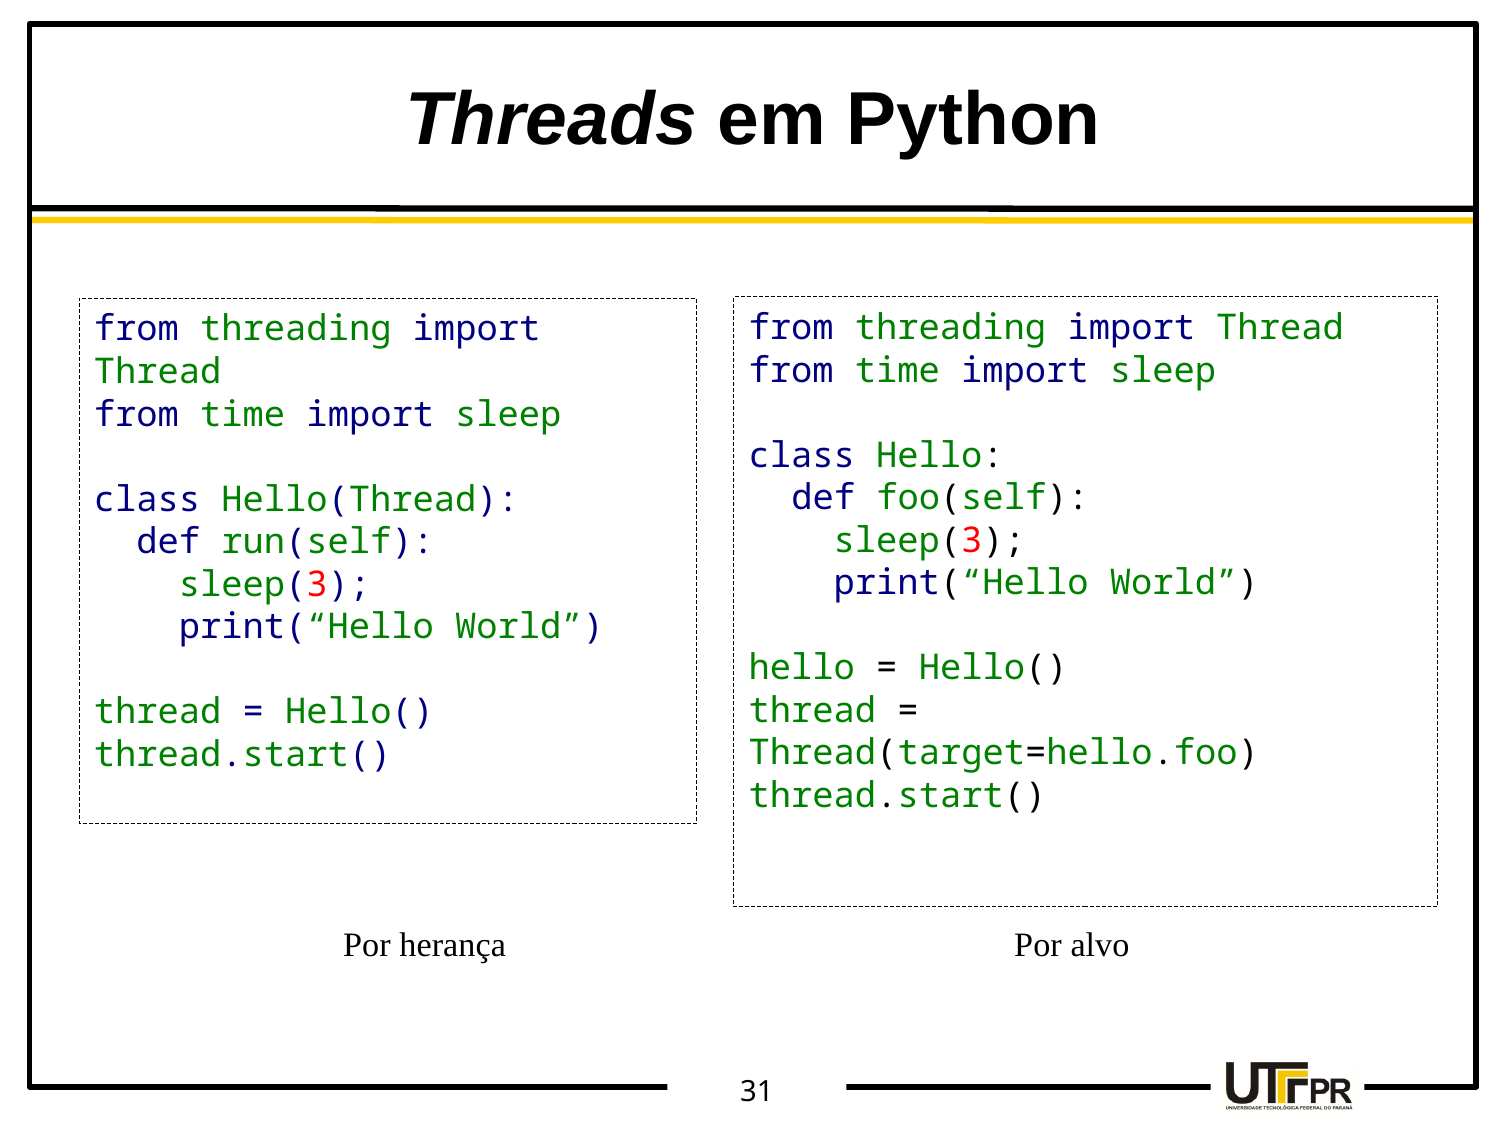

# Threads em Python
from threading import Thread
from time import sleep
class Hello:
 def foo(self):
 sleep(3);
 print(“Hello World”)
hello = Hello()
thread = Thread(target=hello.foo)
thread.start()
from threading import Thread
from time import sleep
class Hello(Thread):
 def run(self):
 sleep(3);
 print(“Hello World”)
thread = Hello()
thread.start()
		Por herança		 Por alvo